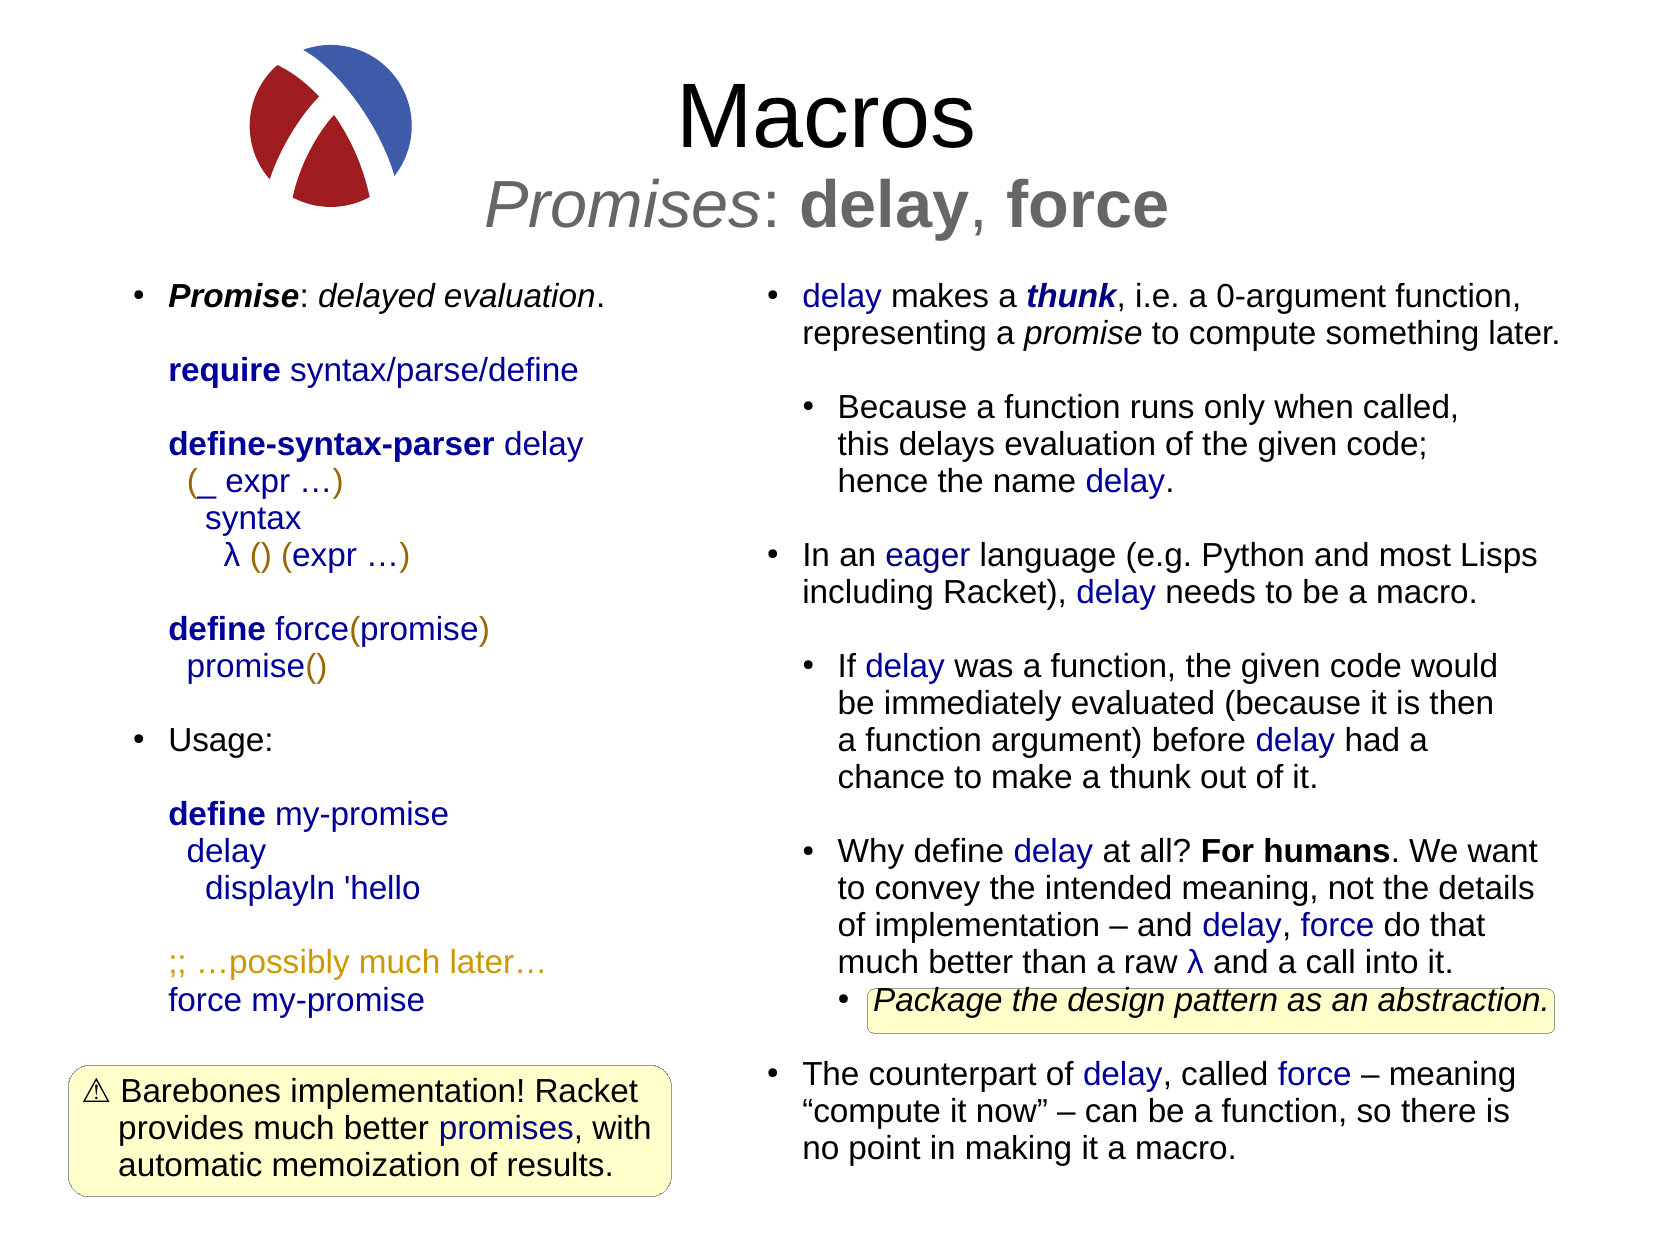

# Macros Promises: delay, force
Promise: delayed evaluation.
require syntax/parse/define
define-syntax-parser delay
 (_ expr …)
 syntax
 λ () (expr …)
define force(promise)
 promise()
Usage:
define my-promise
 delay
 displayln 'hello
;; …possibly much later…
force my-promise
delay makes a thunk, i.e. a 0-argument function,
representing a promise to compute something later.
Because a function runs only when called,
this delays evaluation of the given code;
hence the name delay.
In an eager language (e.g. Python and most Lisps including Racket), delay needs to be a macro.
If delay was a function, the given code would
be immediately evaluated (because it is then
a function argument) before delay had a
chance to make a thunk out of it.
Why define delay at all? For humans. We want
to convey the intended meaning, not the details of implementation – and delay, force do that much better than a raw λ and a call into it.
Package the design pattern as an abstraction.
The counterpart of delay, called force – meaning “compute it now” – can be a function, so there is
no point in making it a macro.
⚠ Barebones implementation! Racket
 provides much better promises, with
 automatic memoization of results.